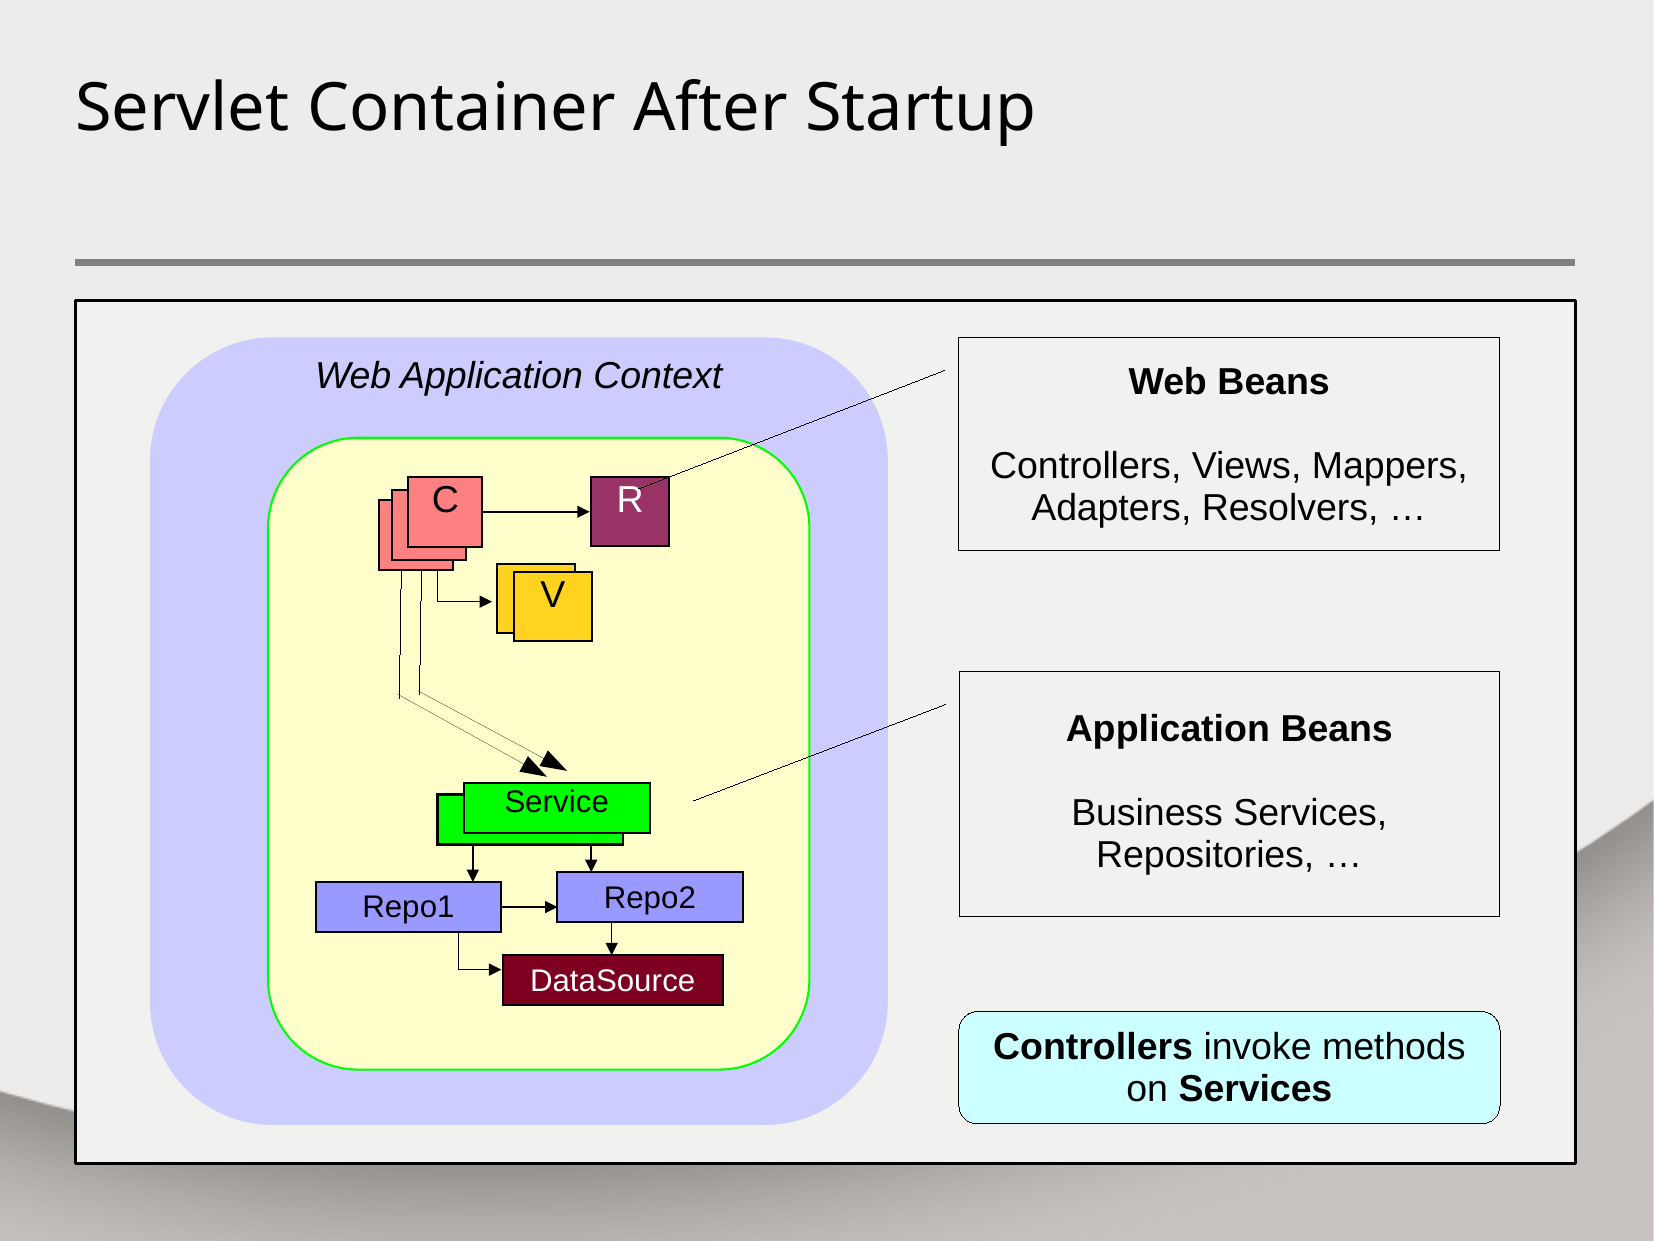

# Servlet Container After Startup
Web Beans
Controllers, Views, Mappers, Adapters, Resolvers, …
Web Application Context
C
R
C
C
V
V
Application Beans
Business Services, Repositories, …
Service
service
Repo2
Repo1
DataSource
Controllers invoke methods on Services